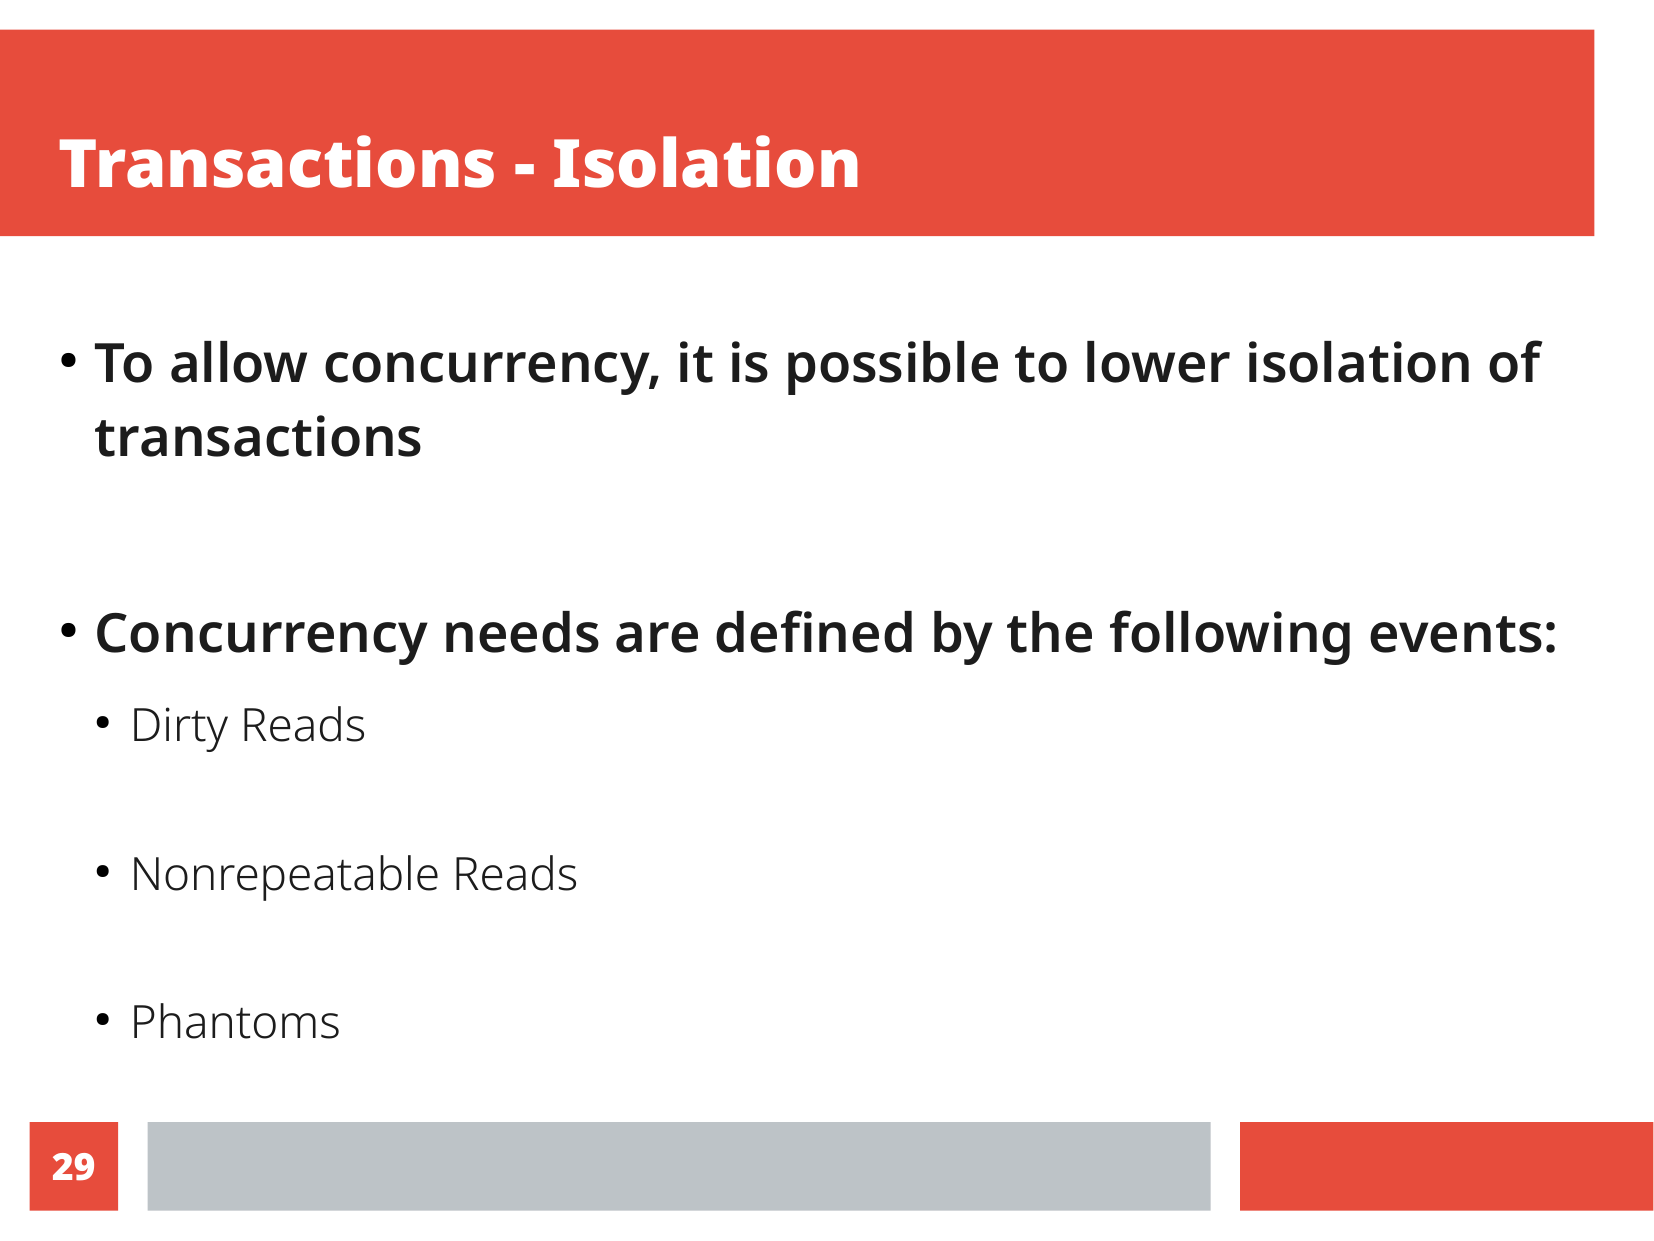

# Transactions - Isolation
To allow concurrency, it is possible to lower isolation of transactions
Concurrency needs are defined by the following events:
Dirty Reads
Nonrepeatable Reads
Phantoms
29